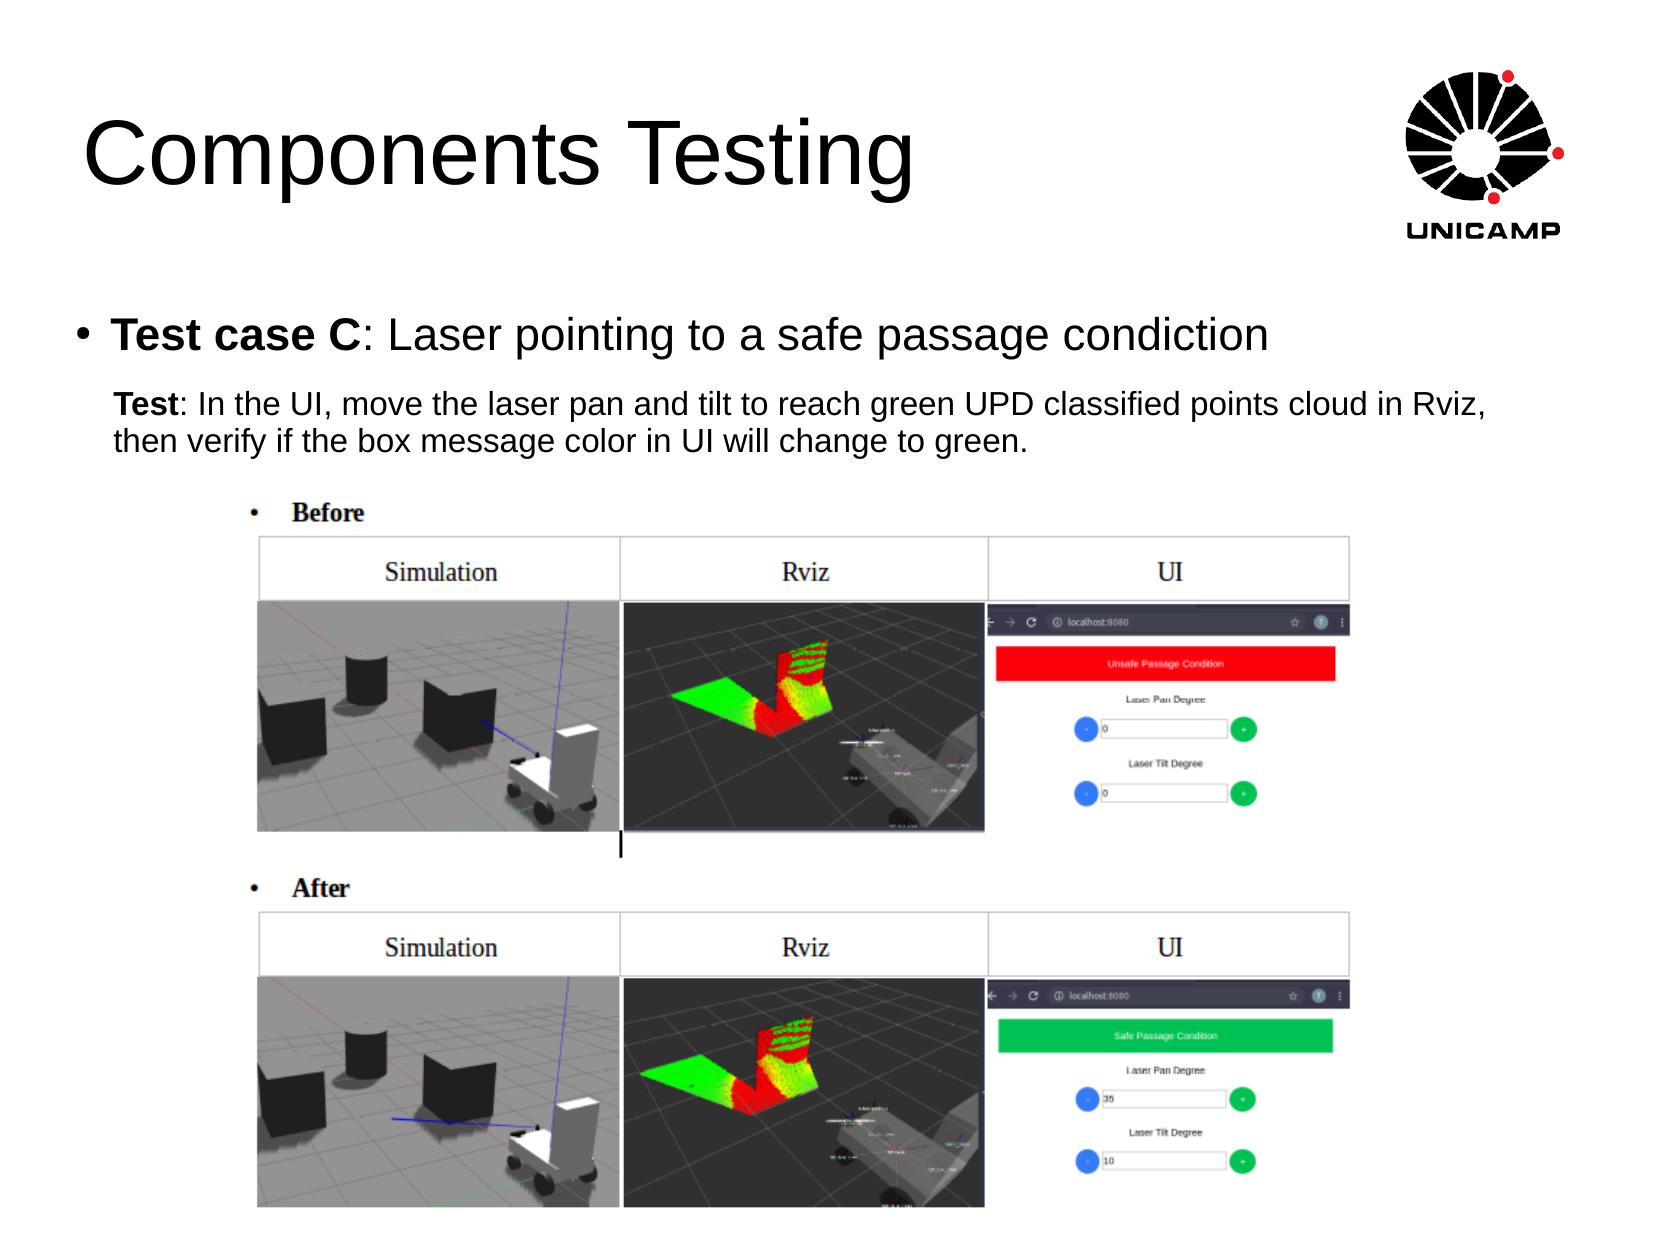

# Components Testing
Test case C: Laser pointing to a safe passage condiction
Test: In the UI, move the laser pan and tilt to reach green UPD classified points cloud in Rviz, then verify if the box message color in UI will change to green.